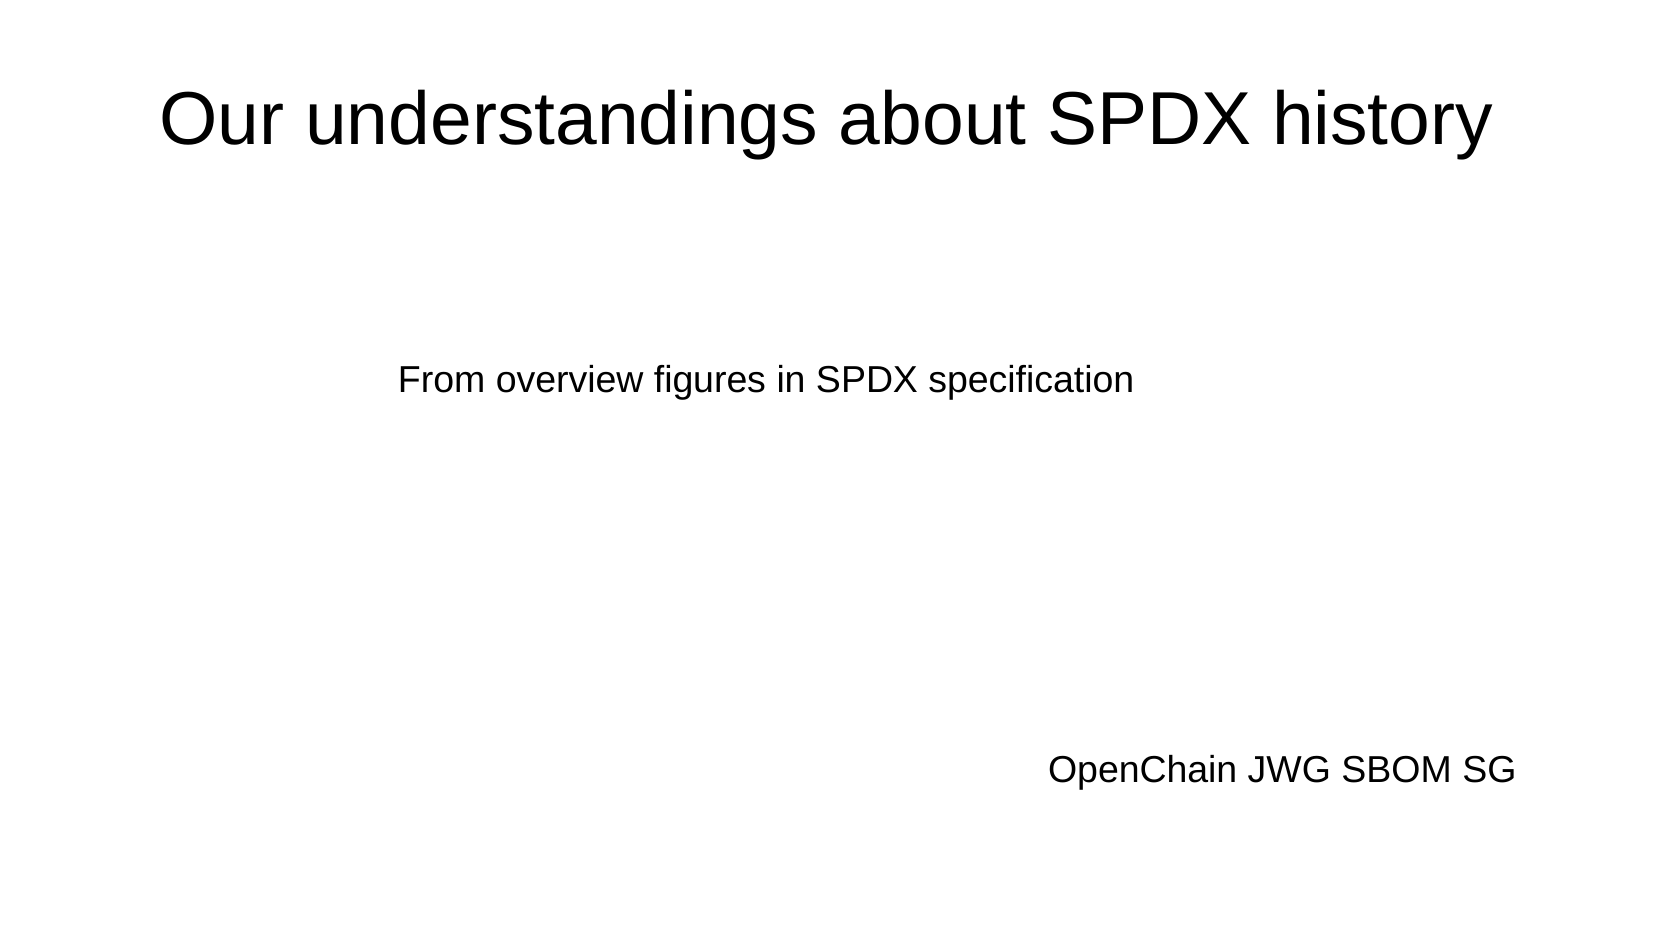

# Our understandings about SPDX history
From overview figures in SPDX specification
OpenChain JWG SBOM SG